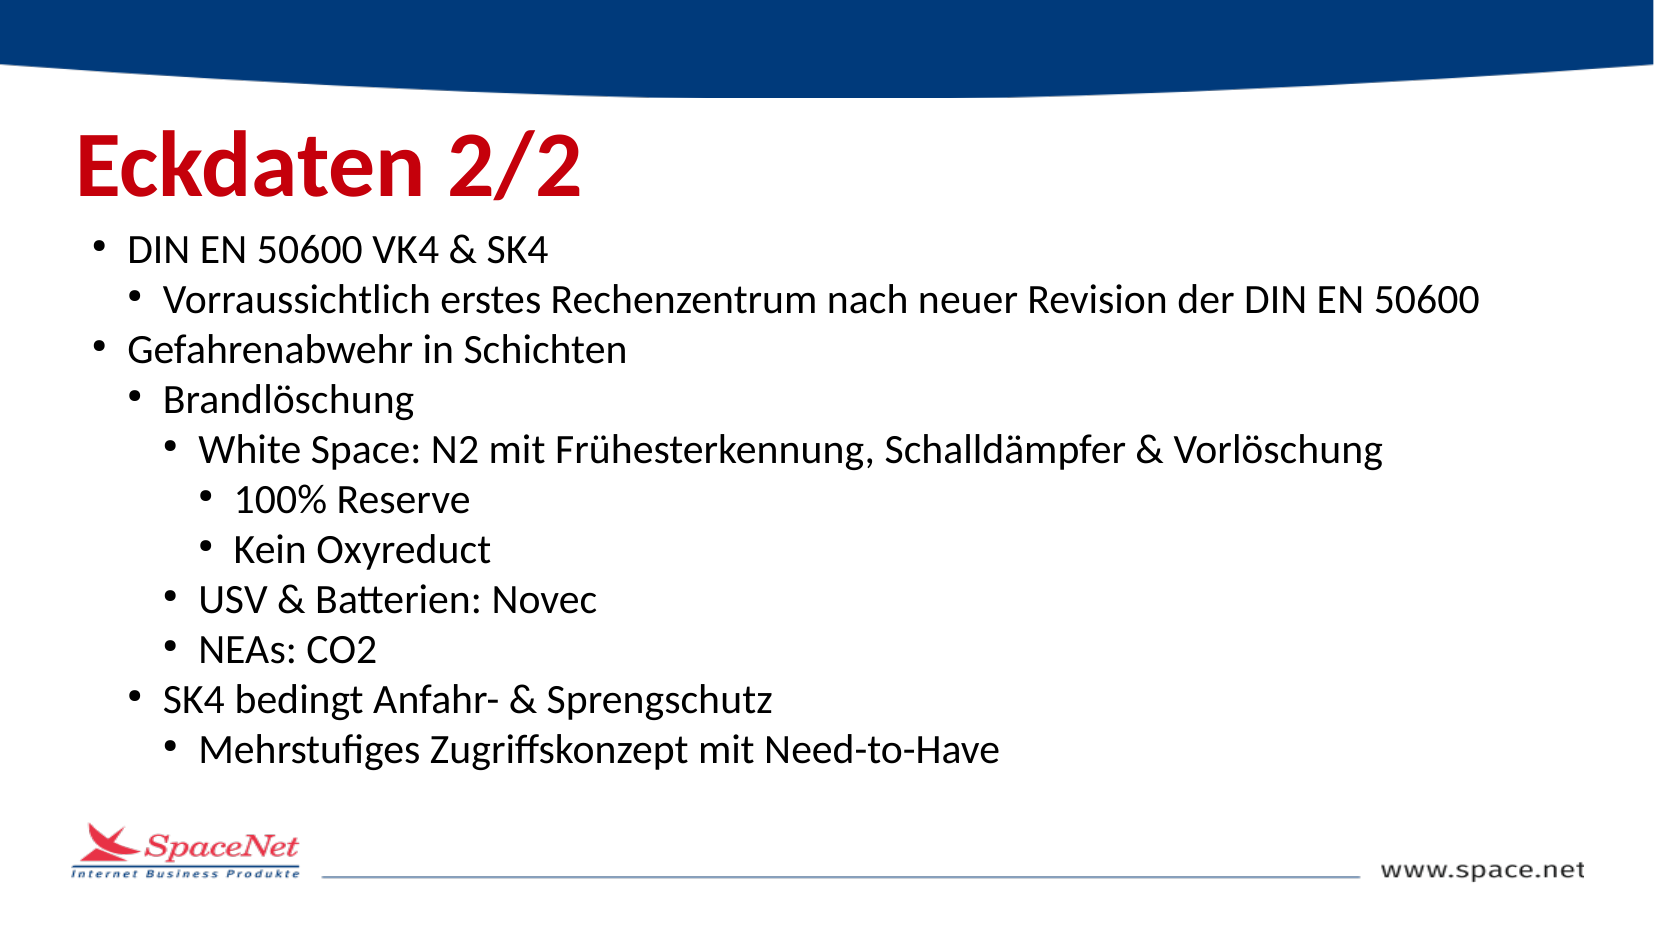

Eckdaten 2/2
DIN EN 50600 VK4 & SK4
Vorraussichtlich erstes Rechenzentrum nach neuer Revision der DIN EN 50600
Gefahrenabwehr in Schichten
Brandlöschung
White Space: N2 mit Frühesterkennung, Schalldämpfer & Vorlöschung
100% Reserve
Kein Oxyreduct
USV & Batterien: Novec
NEAs: CO2
SK4 bedingt Anfahr- & Sprengschutz
Mehrstufiges Zugriffskonzept mit Need-to-Have